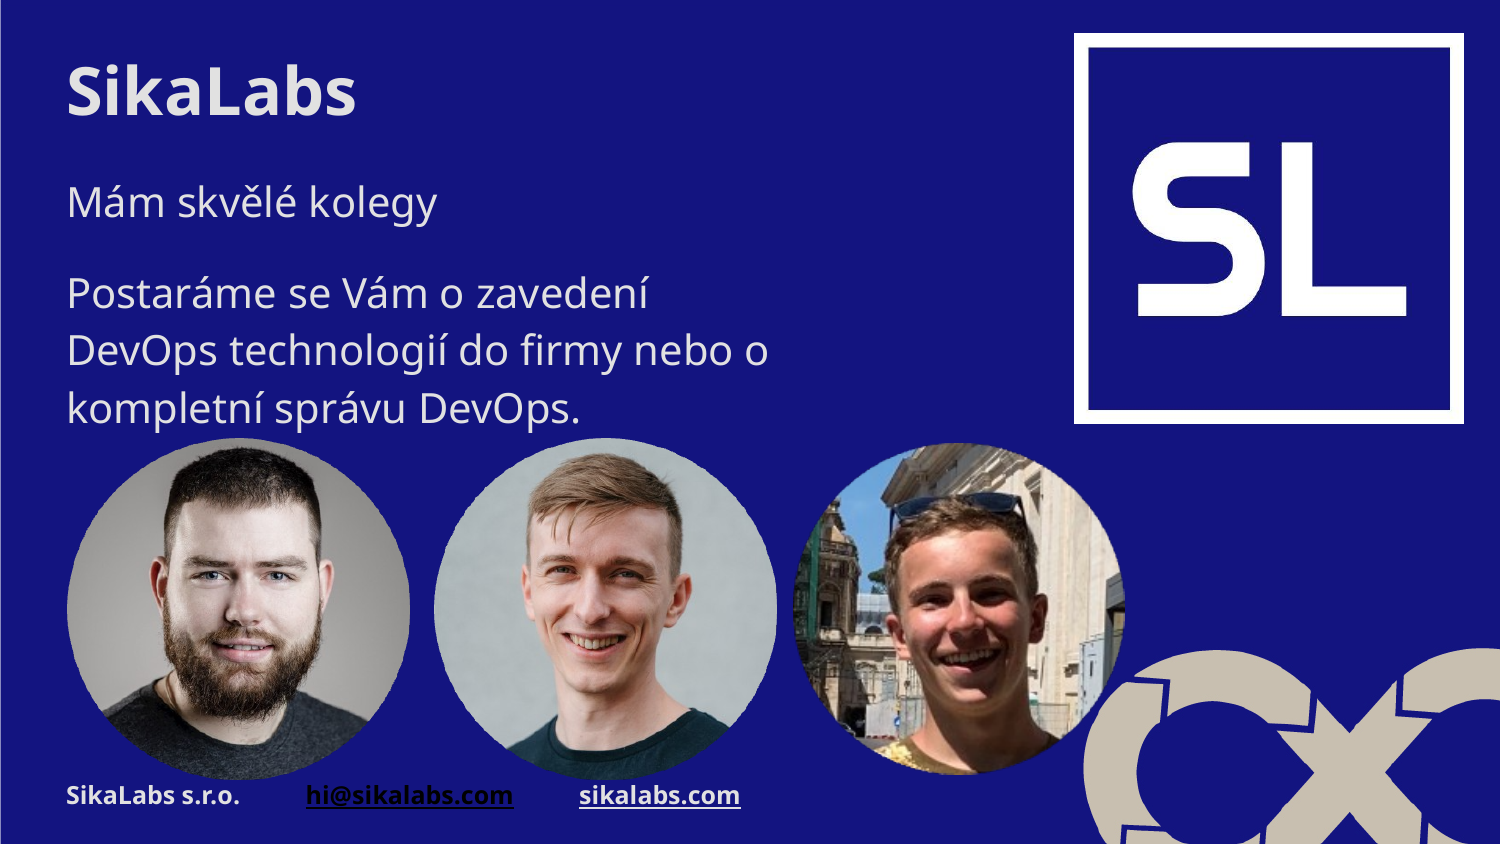

# SikaLabs
Mám skvělé kolegy
Postaráme se Vám o zavedení DevOps technologií do firmy nebo o kompletní správu DevOps.